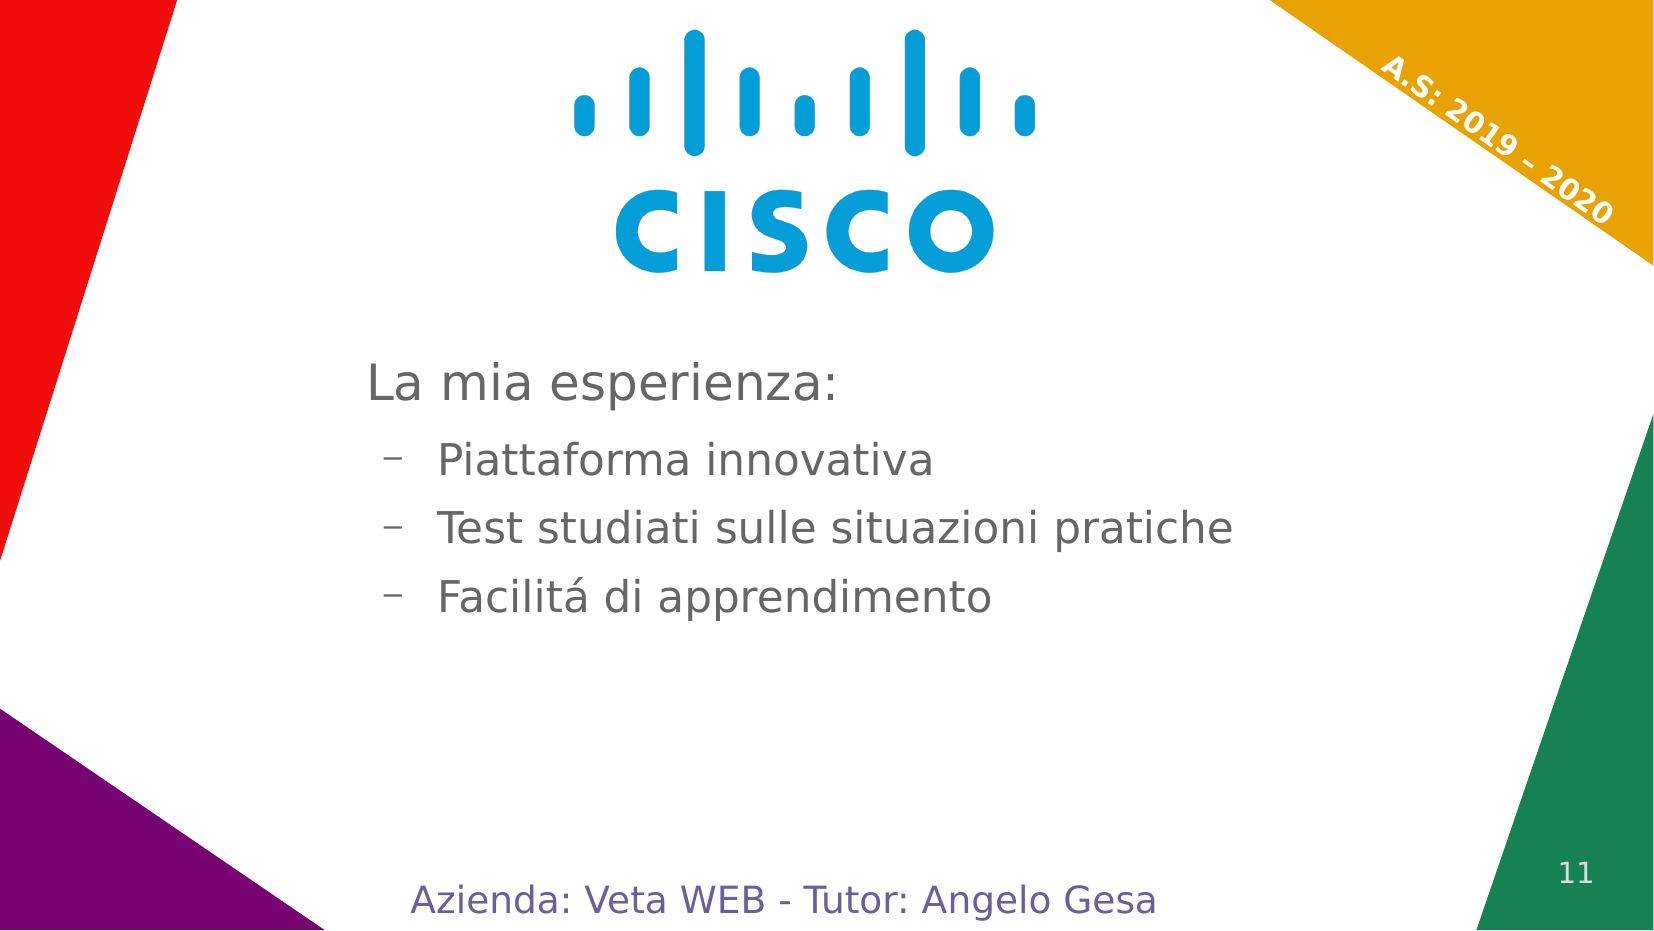

A.S: 2019 – 2020
# La mia esperienza:
Piattaforma innovativa
Test studiati sulle situazioni pratiche
Facilitá di apprendimento
11
Azienda: Veta WEB - Tutor: Angelo Gesa